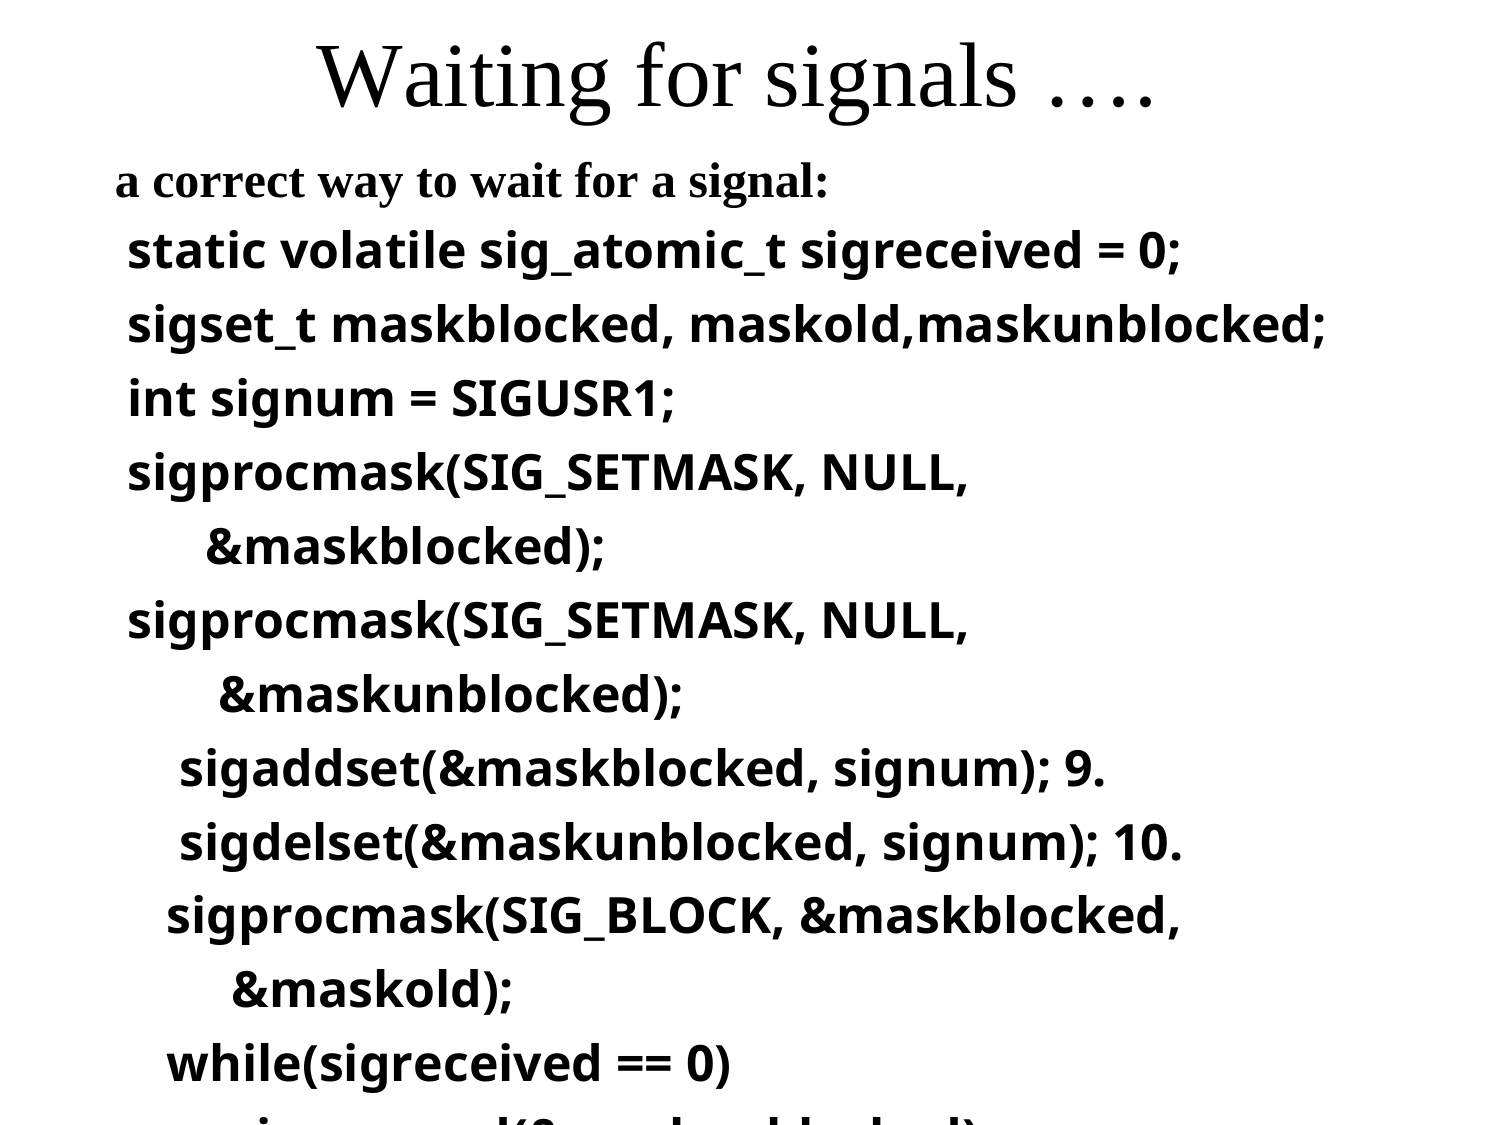

# Waiting for signals ….
a correct way to wait for a signal:
 static volatile sig_atomic_t sigreceived = 0;
 sigset_t maskblocked, maskold,maskunblocked;
 int signum = SIGUSR1;
 sigprocmask(SIG_SETMASK, NULL,
 &maskblocked);
 sigprocmask(SIG_SETMASK, NULL,
 &maskunblocked);
 sigaddset(&maskblocked, signum); 9.
 sigdelset(&maskunblocked, signum); 10.
 sigprocmask(SIG_BLOCK, &maskblocked,
 &maskold);
 while(sigreceived == 0)
 sigsuspend(&maskunblocked); sigprocmask(SIG_SETMASK, &maskold, NULL);